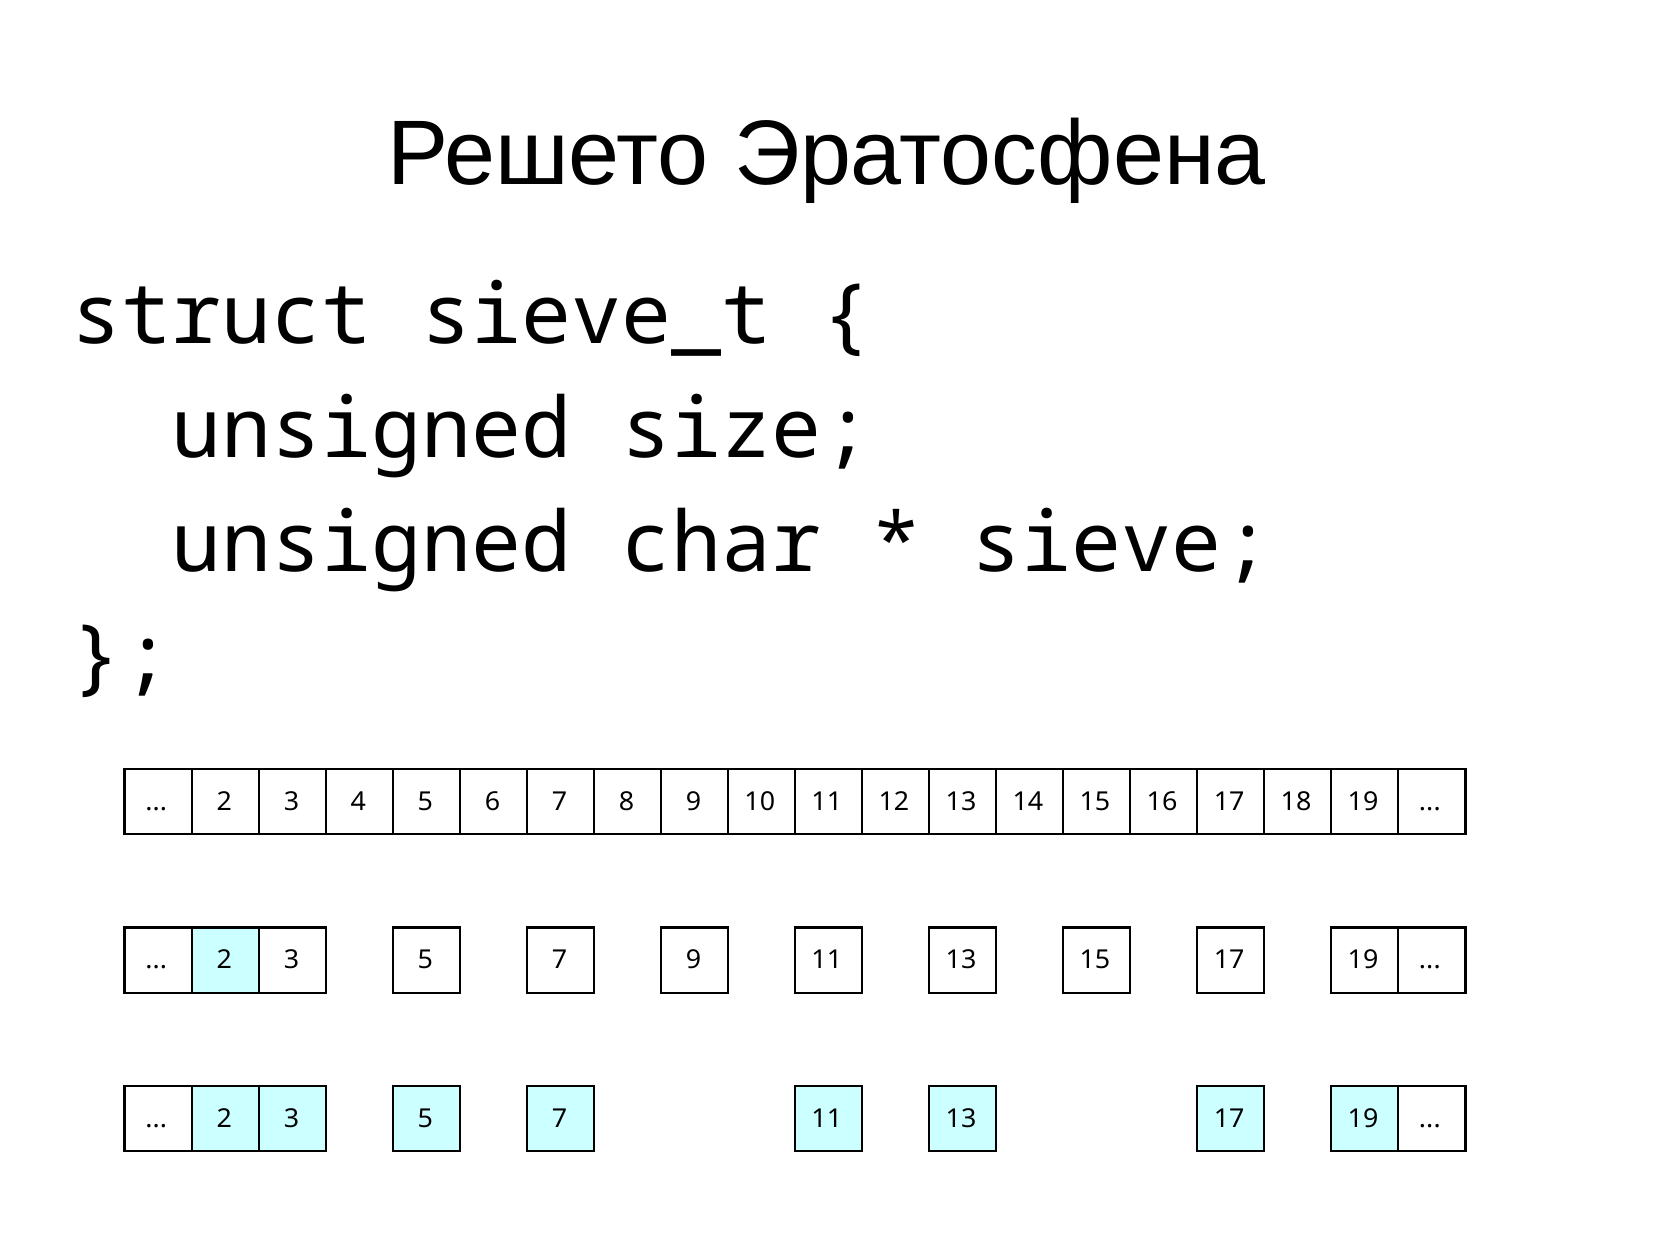

# Решето Эратосфена
struct sieve_t {
 unsigned size;
 unsigned char * sieve;
};